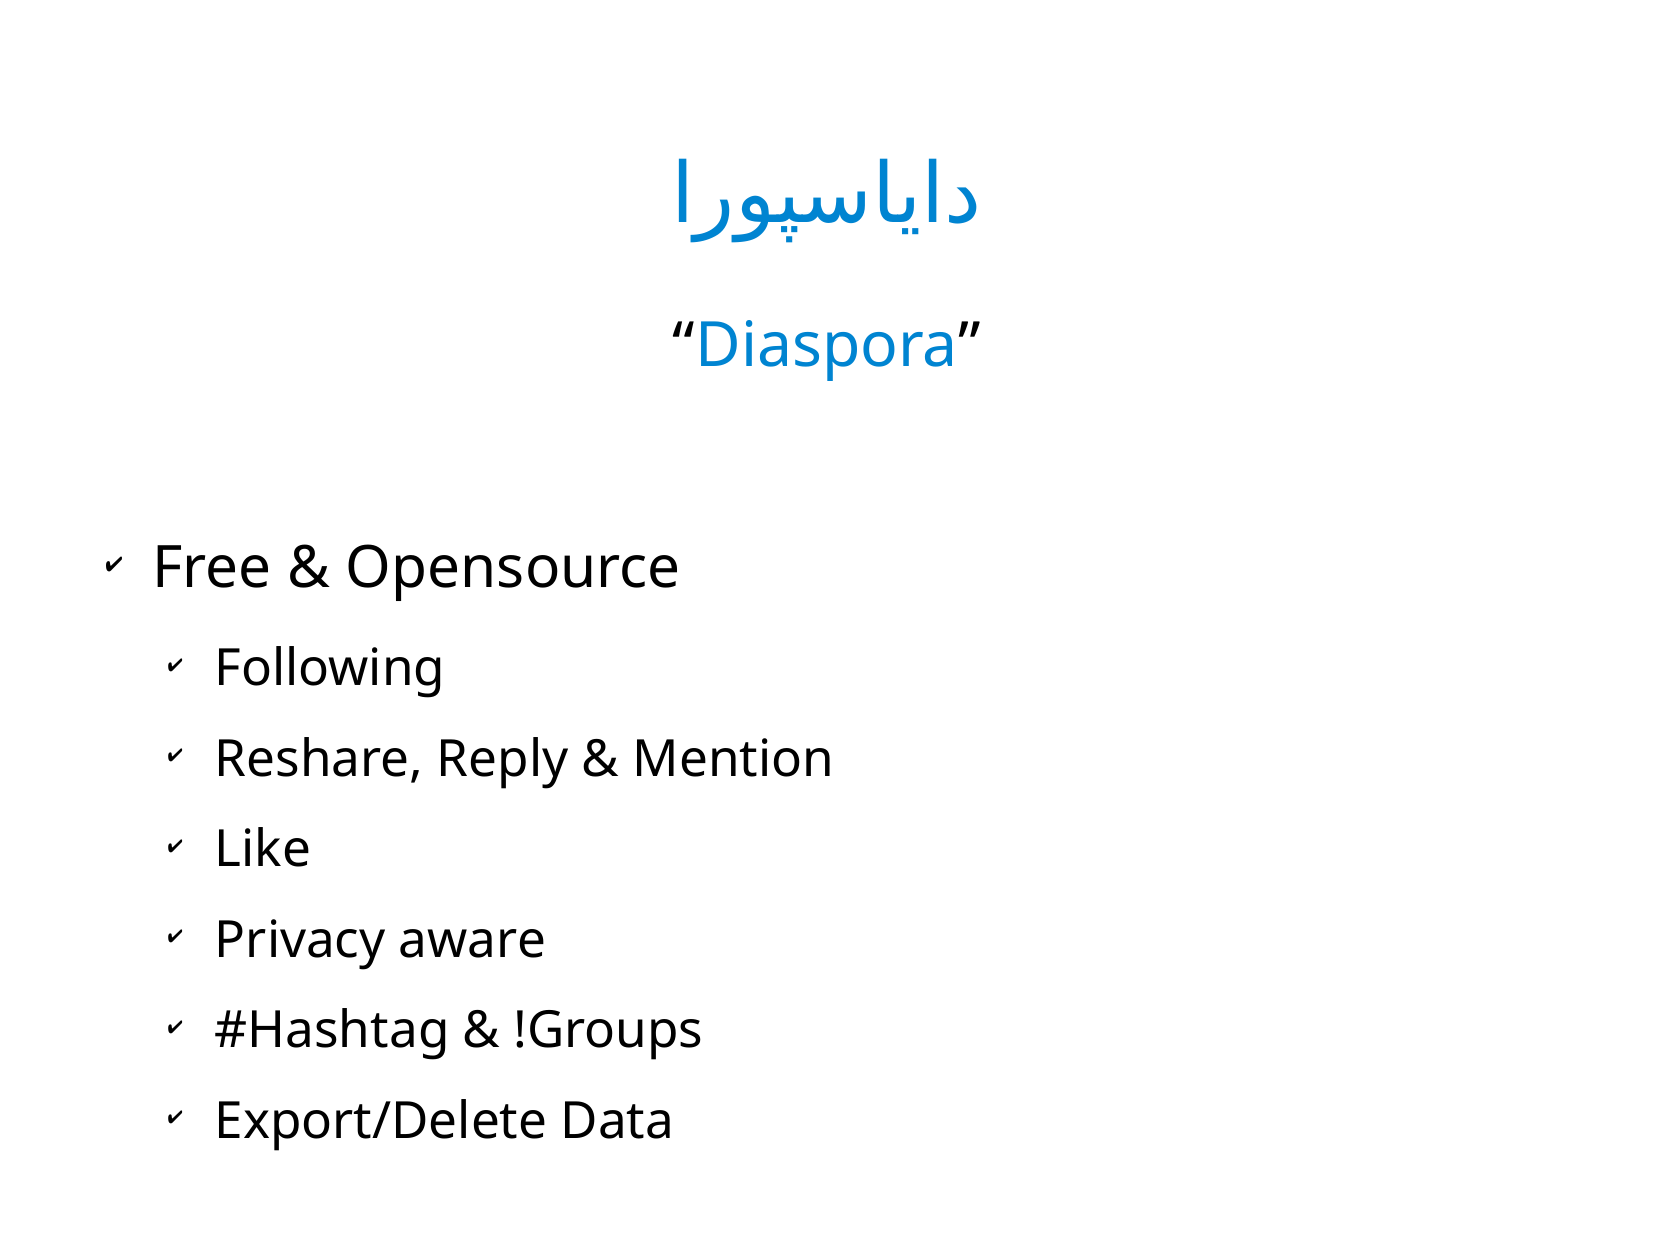

# دایاسپورا
“Diaspora”
Free & Opensource
Following
Reshare, Reply & Mention
Like
Privacy aware
#Hashtag & !Groups
Export/Delete Data